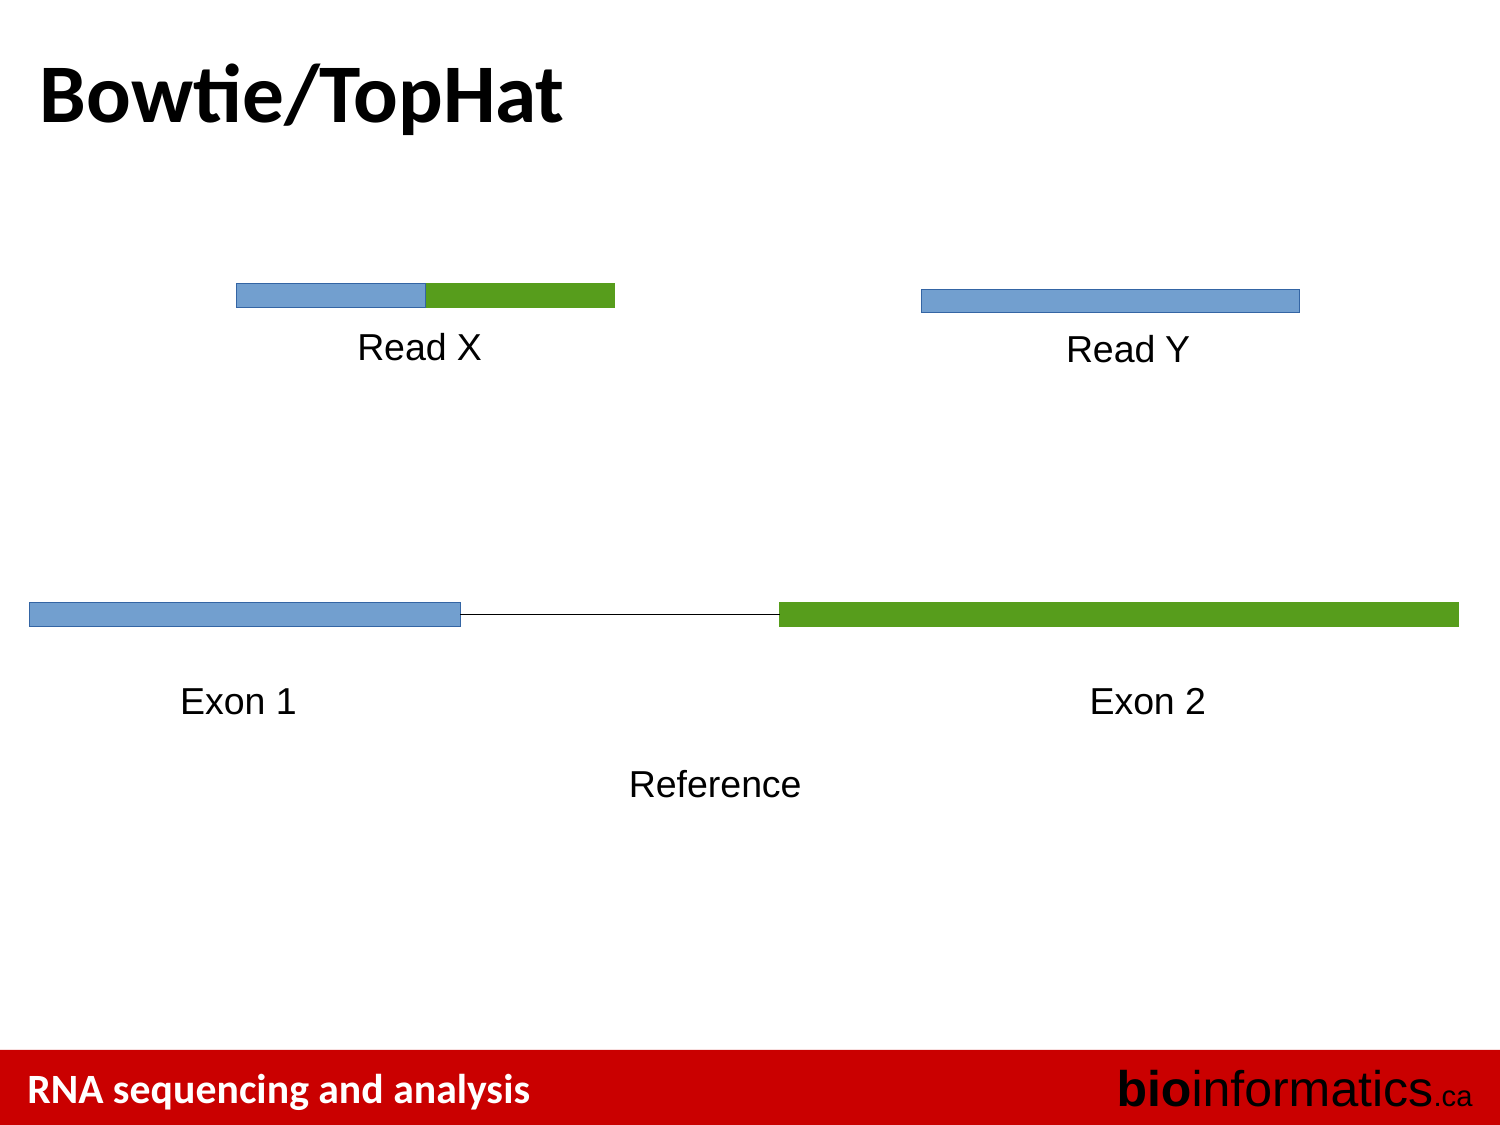

# Bowtie/TopHat
Read X
Read Y
Exon 1
Exon 2
Reference